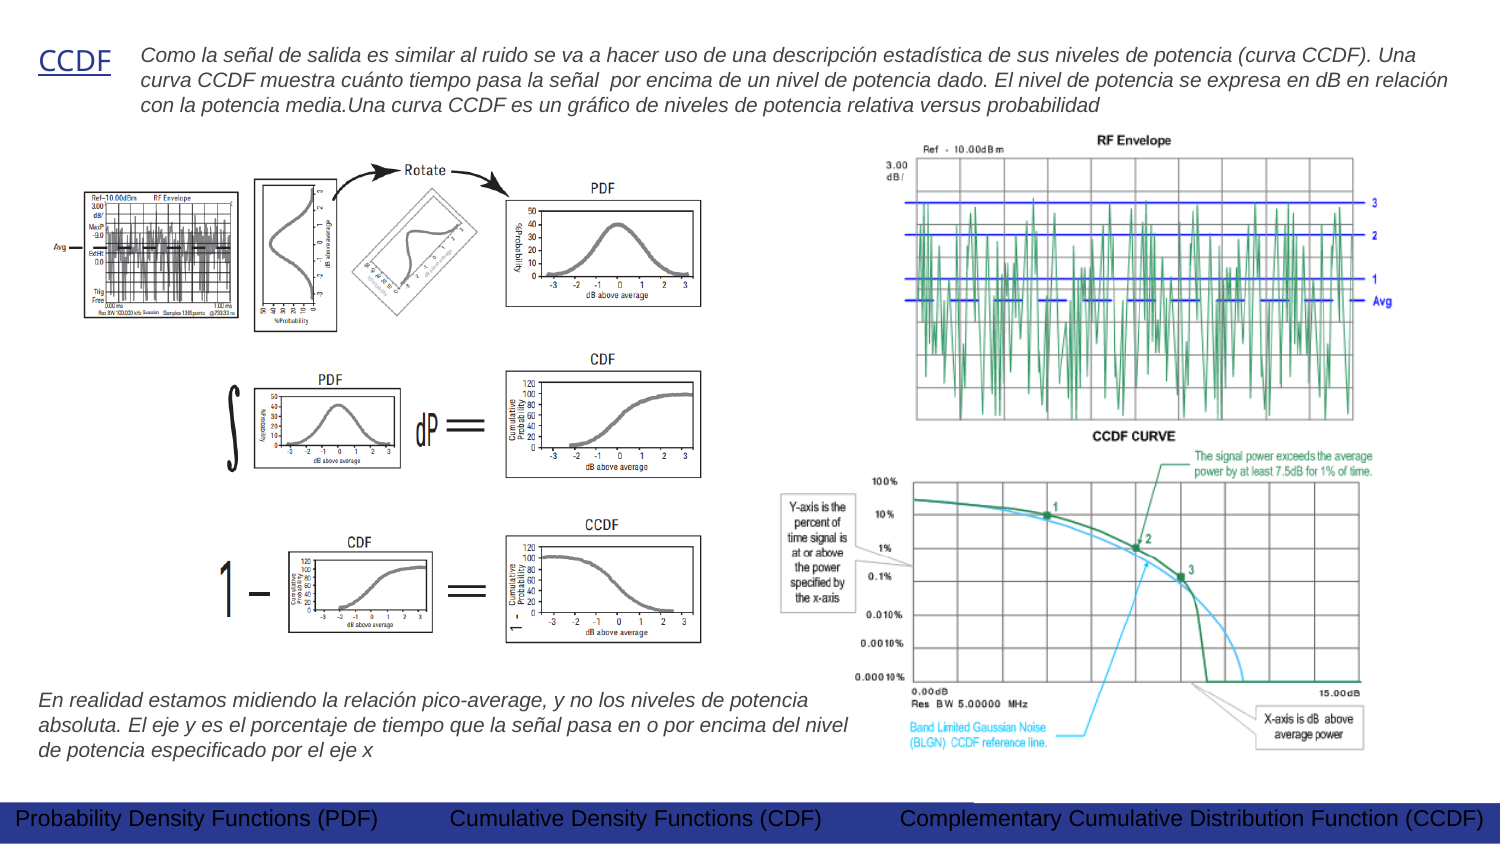

# CCDF
Como la señal de salida es similar al ruido se va a hacer uso de una descripción estadística de sus niveles de potencia (curva CCDF). Una curva CCDF muestra cuánto tiempo pasa la señal por encima de un nivel de potencia dado. El nivel de potencia se expresa en dB en relación con la potencia media.Una curva CCDF es un gráfico de niveles de potencia relativa versus probabilidad
En realidad estamos midiendo la relación pico-average, y no los niveles de potencia absoluta. El eje y es el porcentaje de tiempo que la señal pasa en o por encima del nivel de potencia especificado por el eje x
Probability Density Functions (PDF) Cumulative Density Functions (CDF) Complementary Cumulative Distribution Function (CCDF)